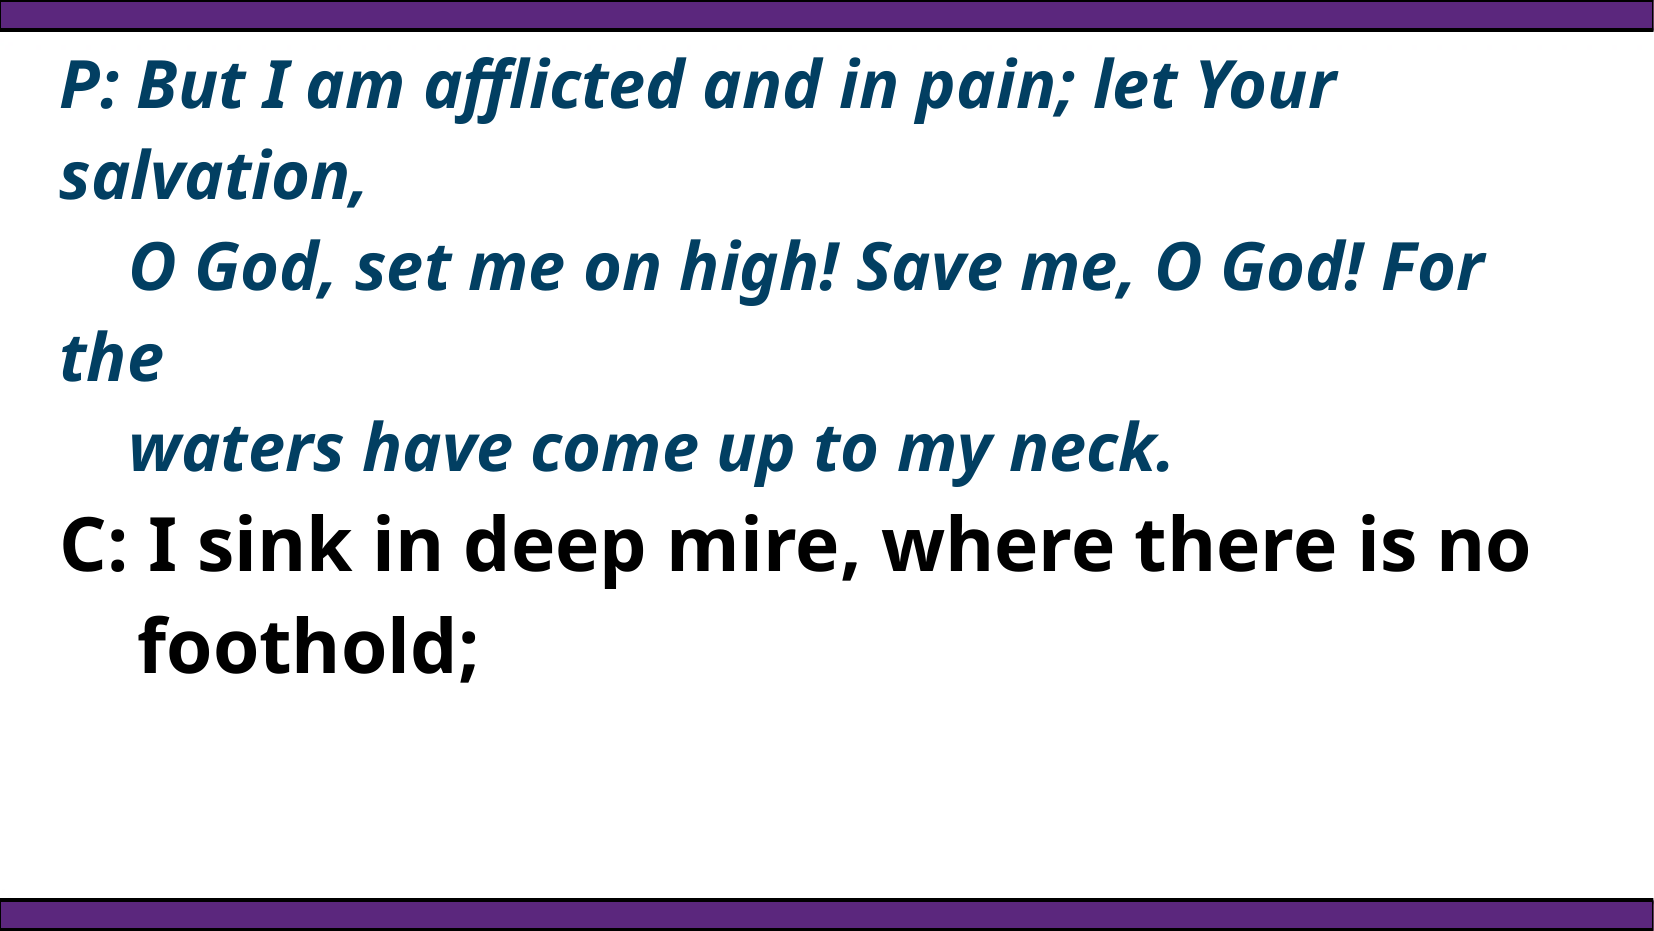

P: But I am afflicted and in pain; let Your salvation,
 O God, set me on high! Save me, O God! For the
 waters have come up to my neck.
C: I sink in deep mire, where there is no
 foothold;